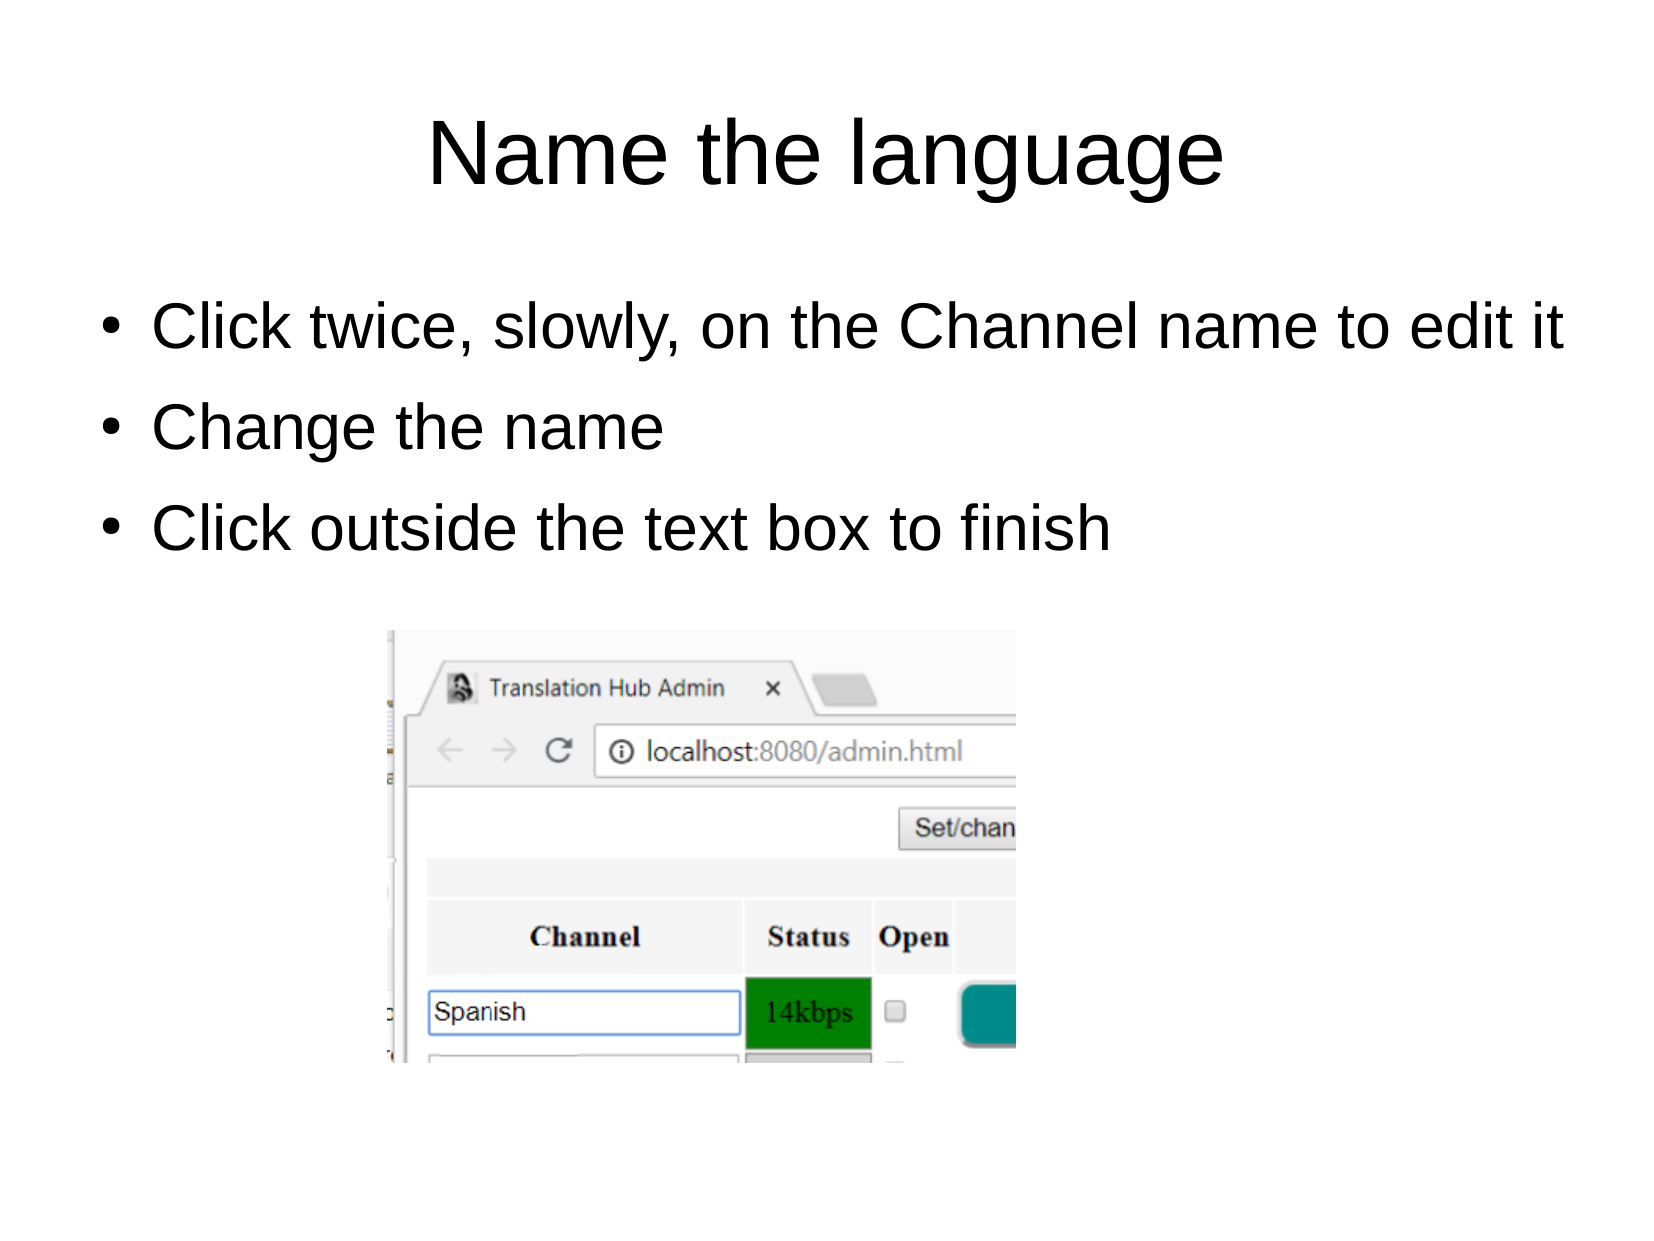

# Name the language
Click twice, slowly, on the Channel name to edit it
Change the name
Click outside the text box to finish